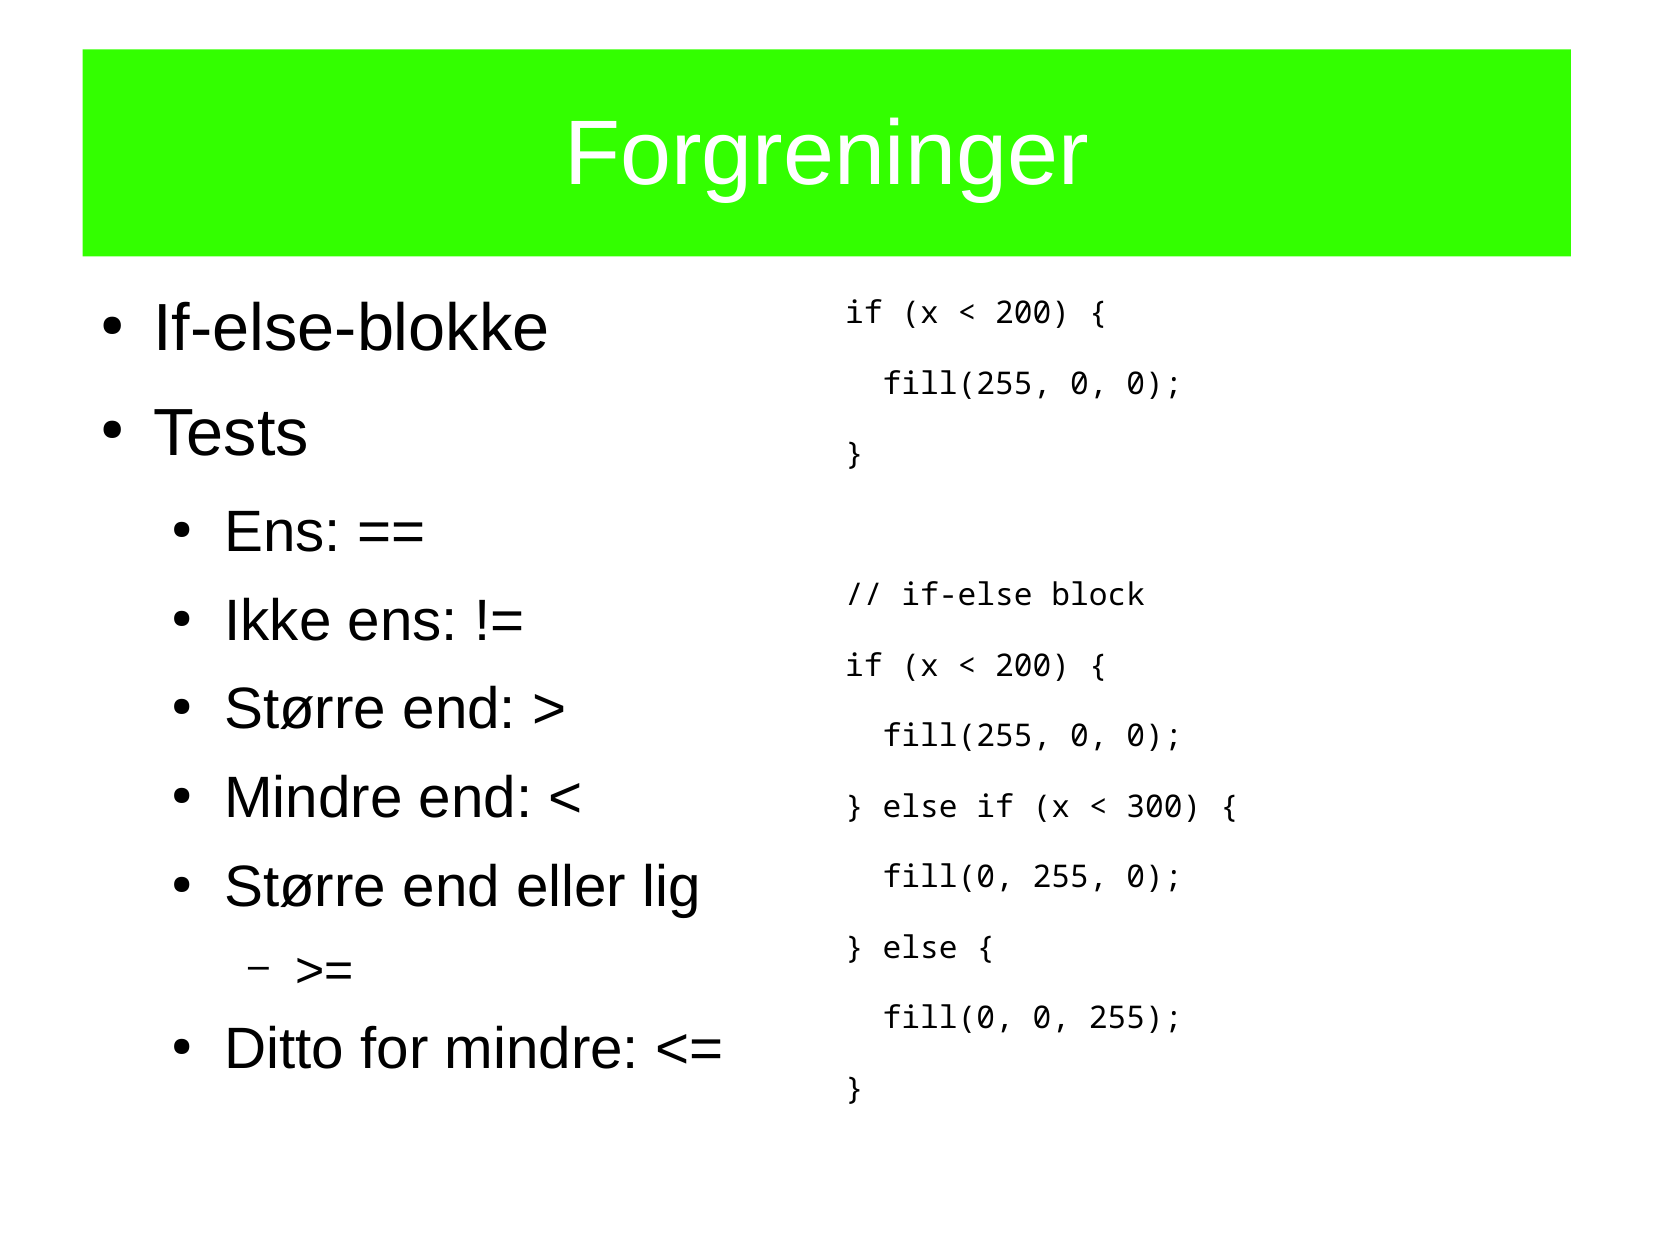

# Forgreninger
If-else-blokke
Tests
Ens: ==
Ikke ens: !=
Større end: >
Mindre end: <
Større end eller lig
>=
Ditto for mindre: <=
if (x < 200) {
 fill(255, 0, 0);
}
// if-else block
if (x < 200) {
 fill(255, 0, 0);
} else if (x < 300) {
 fill(0, 255, 0);
} else {
 fill(0, 0, 255);
}